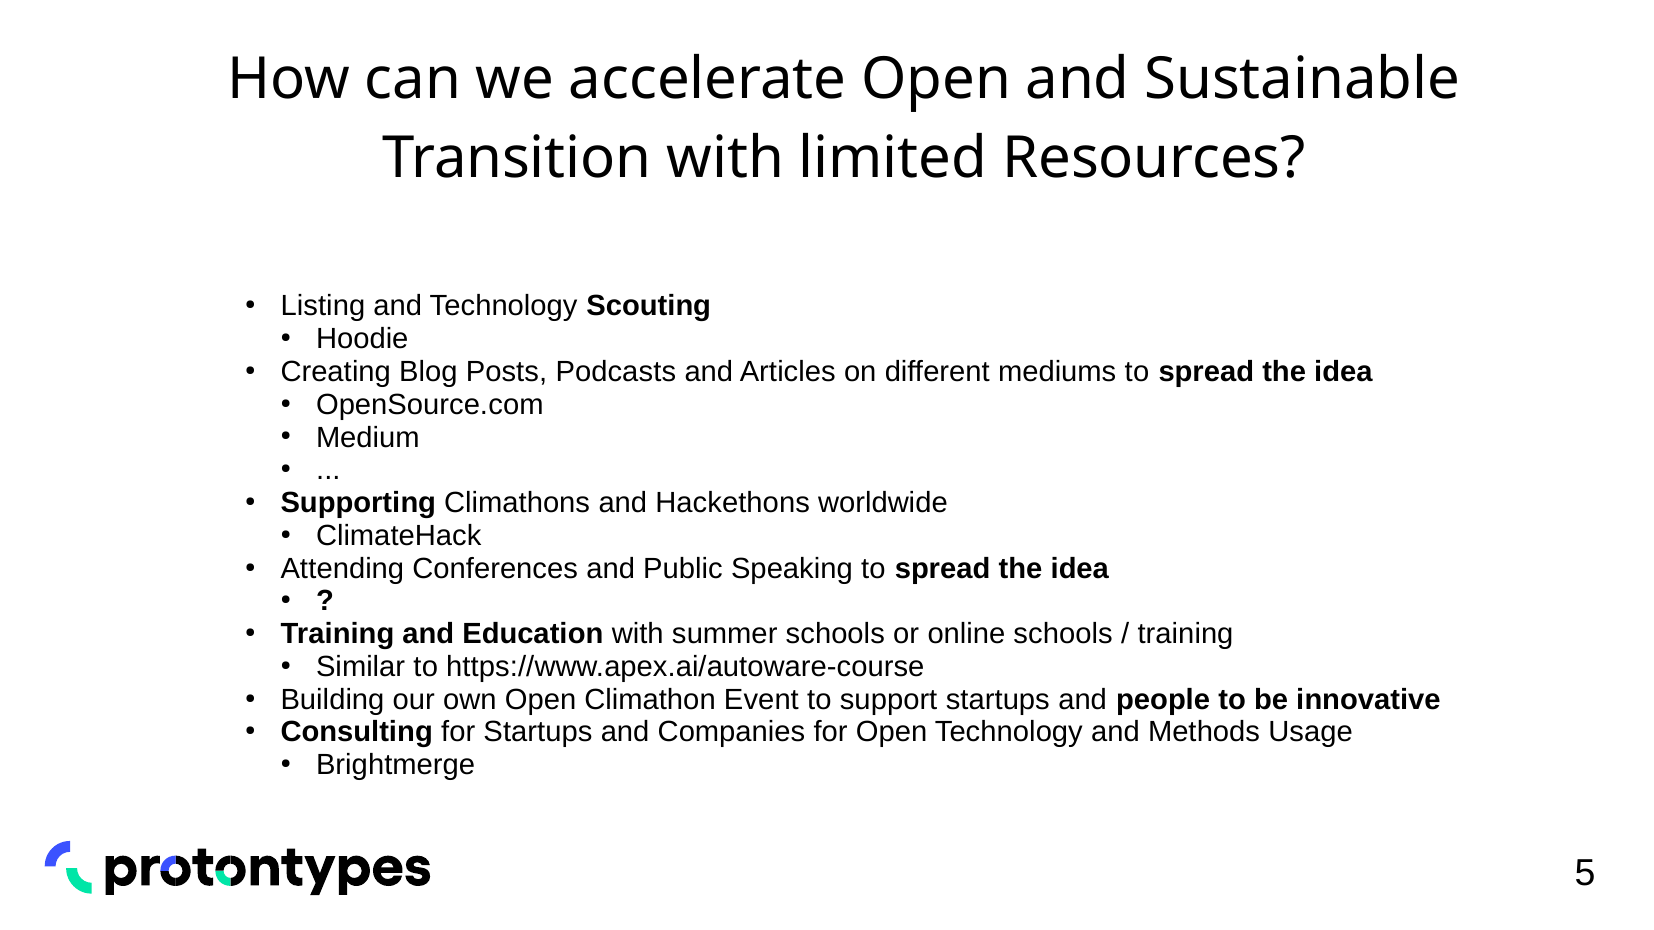

# How can we accelerate Open and Sustainable Transition with limited Resources?
Listing and Technology Scouting
Hoodie
Creating Blog Posts, Podcasts and Articles on different mediums to spread the idea
OpenSource.com
Medium
...
Supporting Climathons and Hackethons worldwide
ClimateHack
Attending Conferences and Public Speaking to spread the idea
?
Training and Education with summer schools or online schools / training
Similar to https://www.apex.ai/autoware-course
Building our own Open Climathon Event to support startups and people to be innovative
Consulting for Startups and Companies for Open Technology and Methods Usage
Brightmerge
5